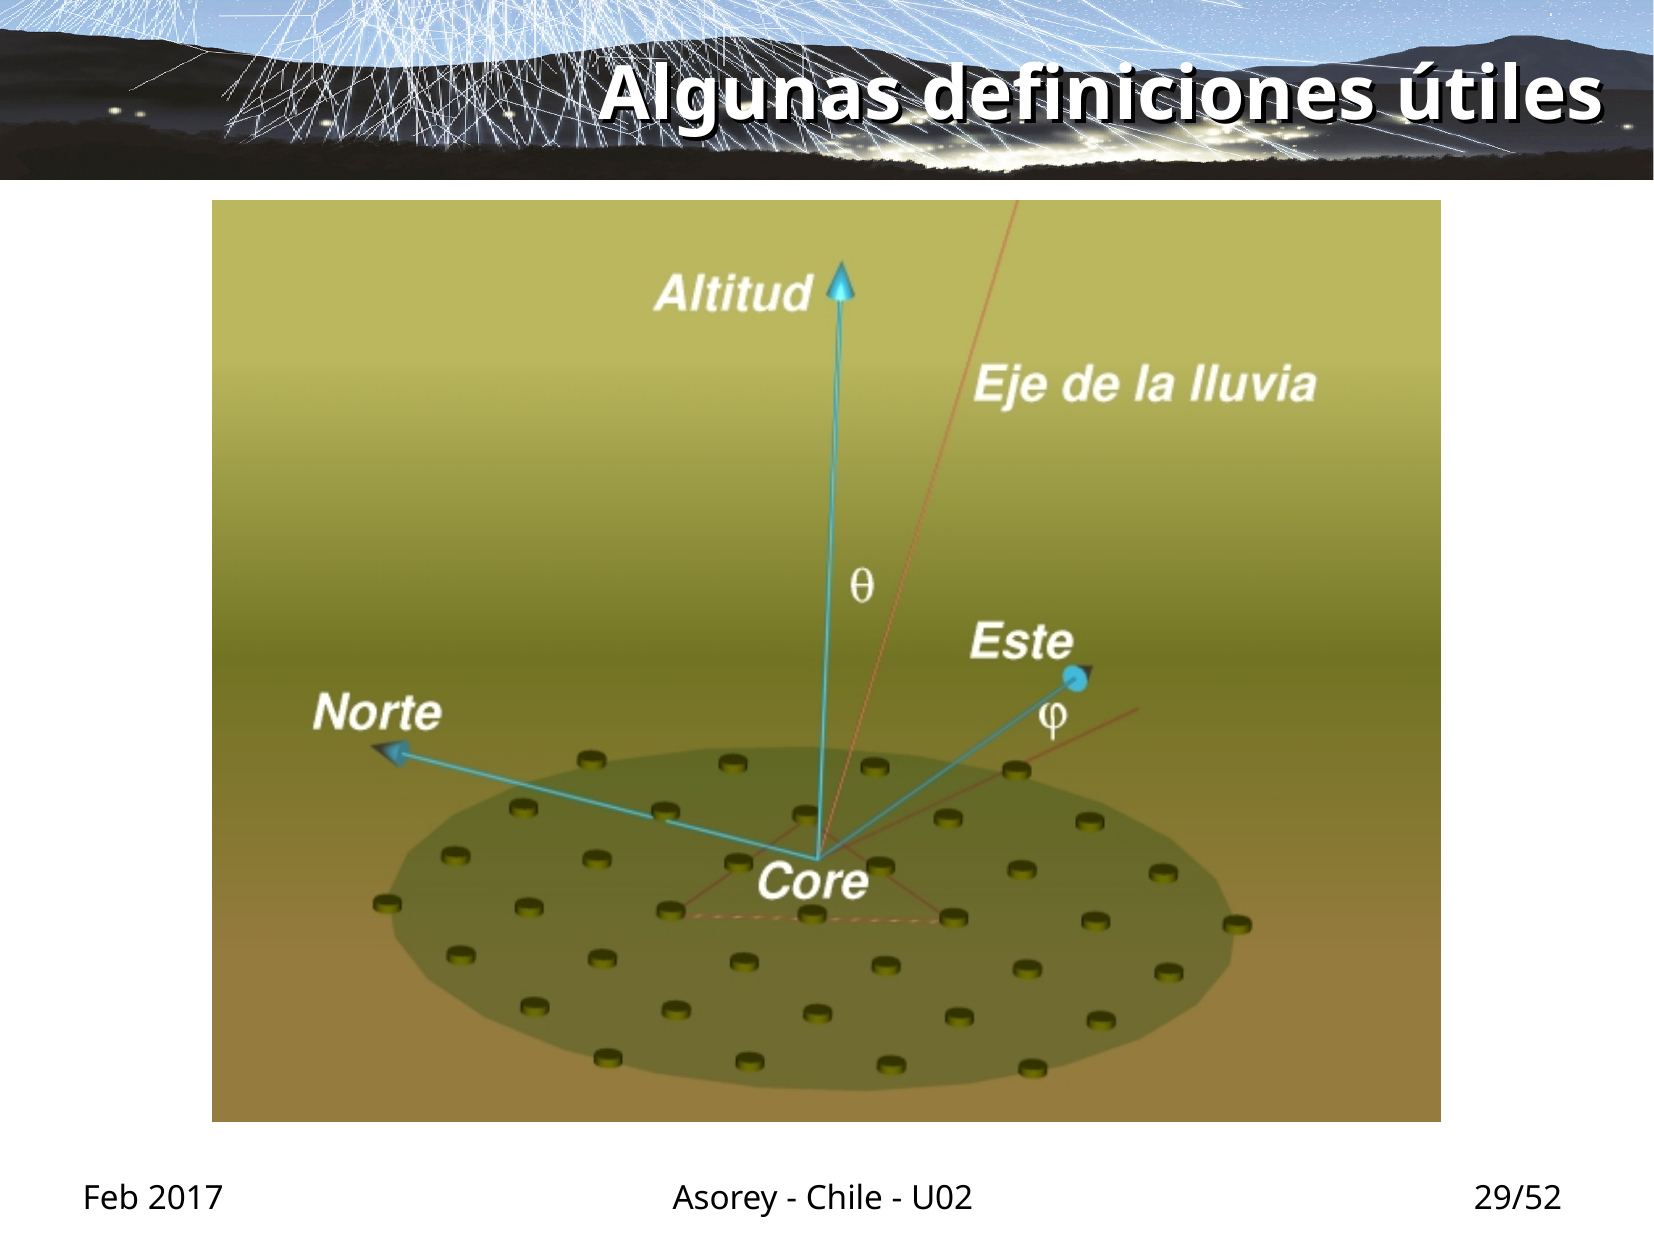

# Algunas definiciones útiles
Feb 2017
Asorey - Chile - U02
29